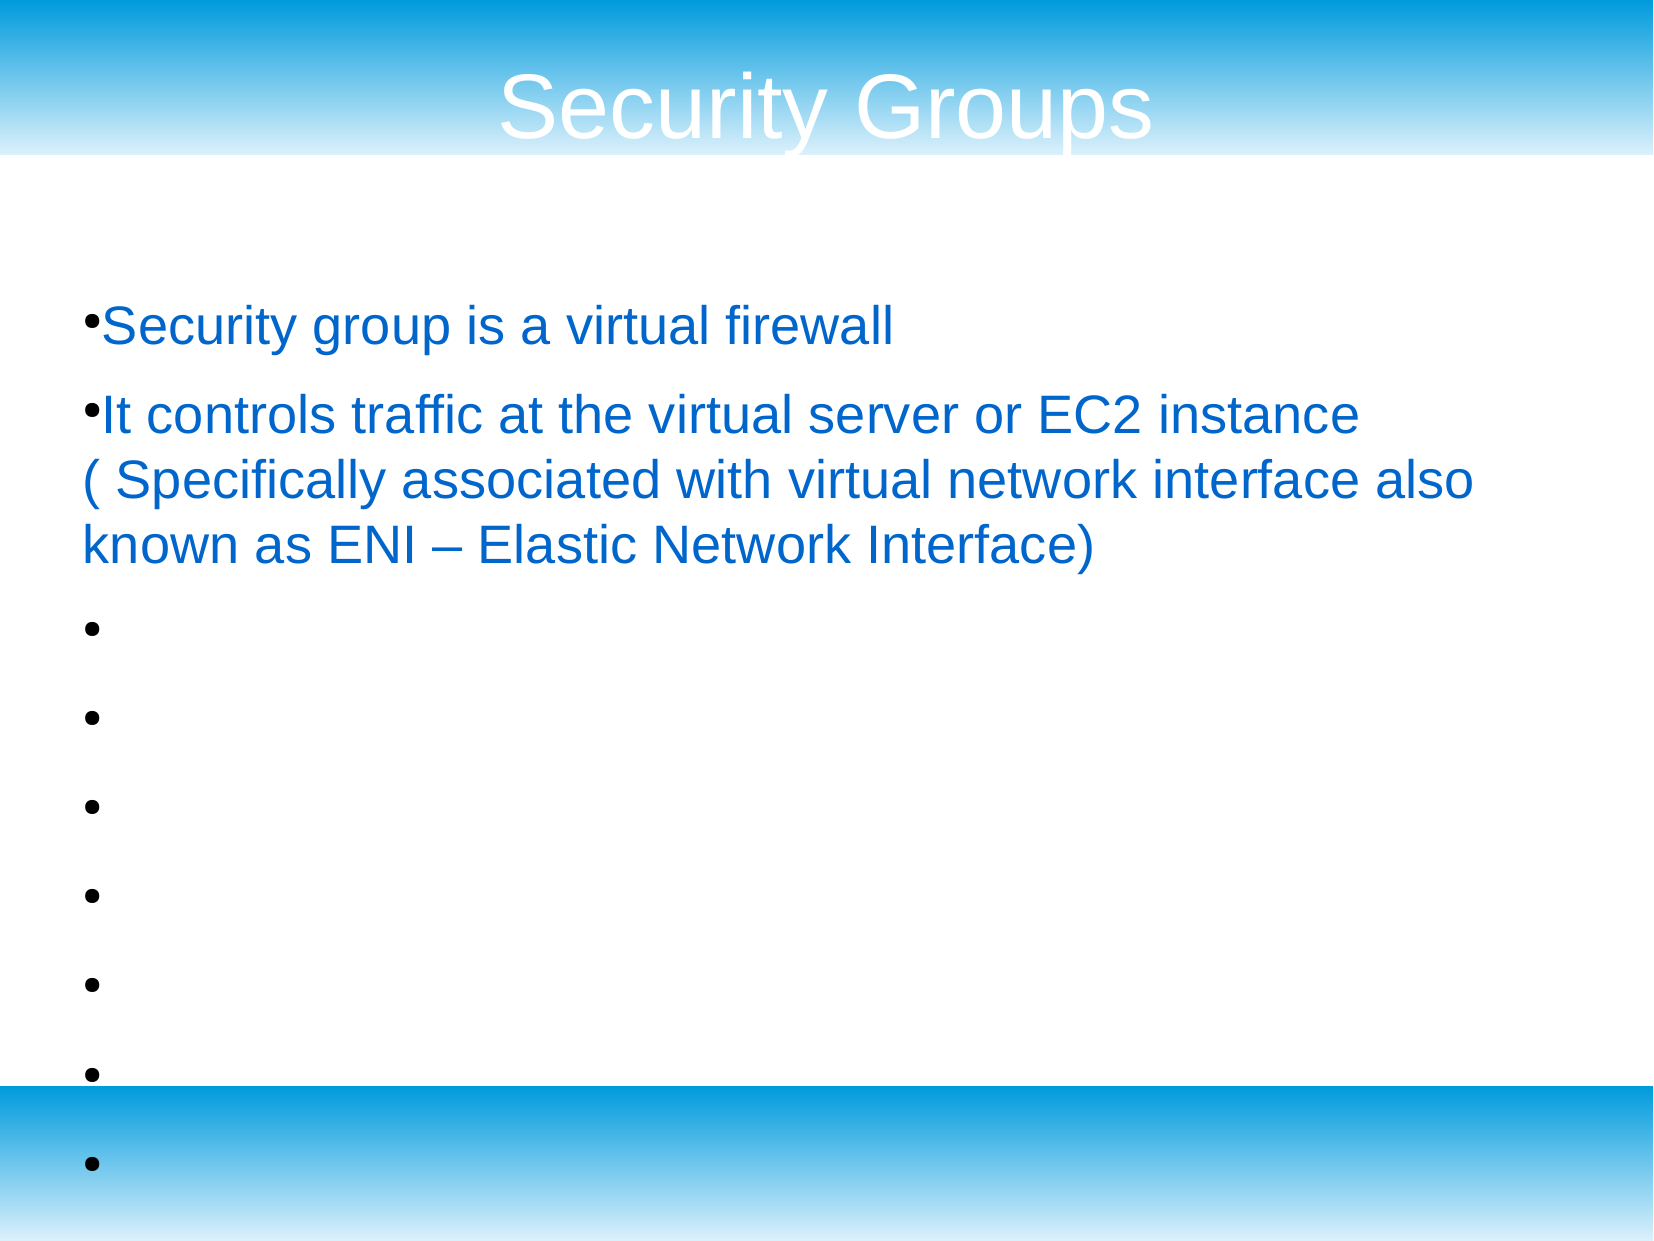

# Security Groups
Security group is a virtual firewall
It controls traffic at the virtual server or EC2 instance ( Specifically associated with virtual network interface also known as ENI – Elastic Network Interface)